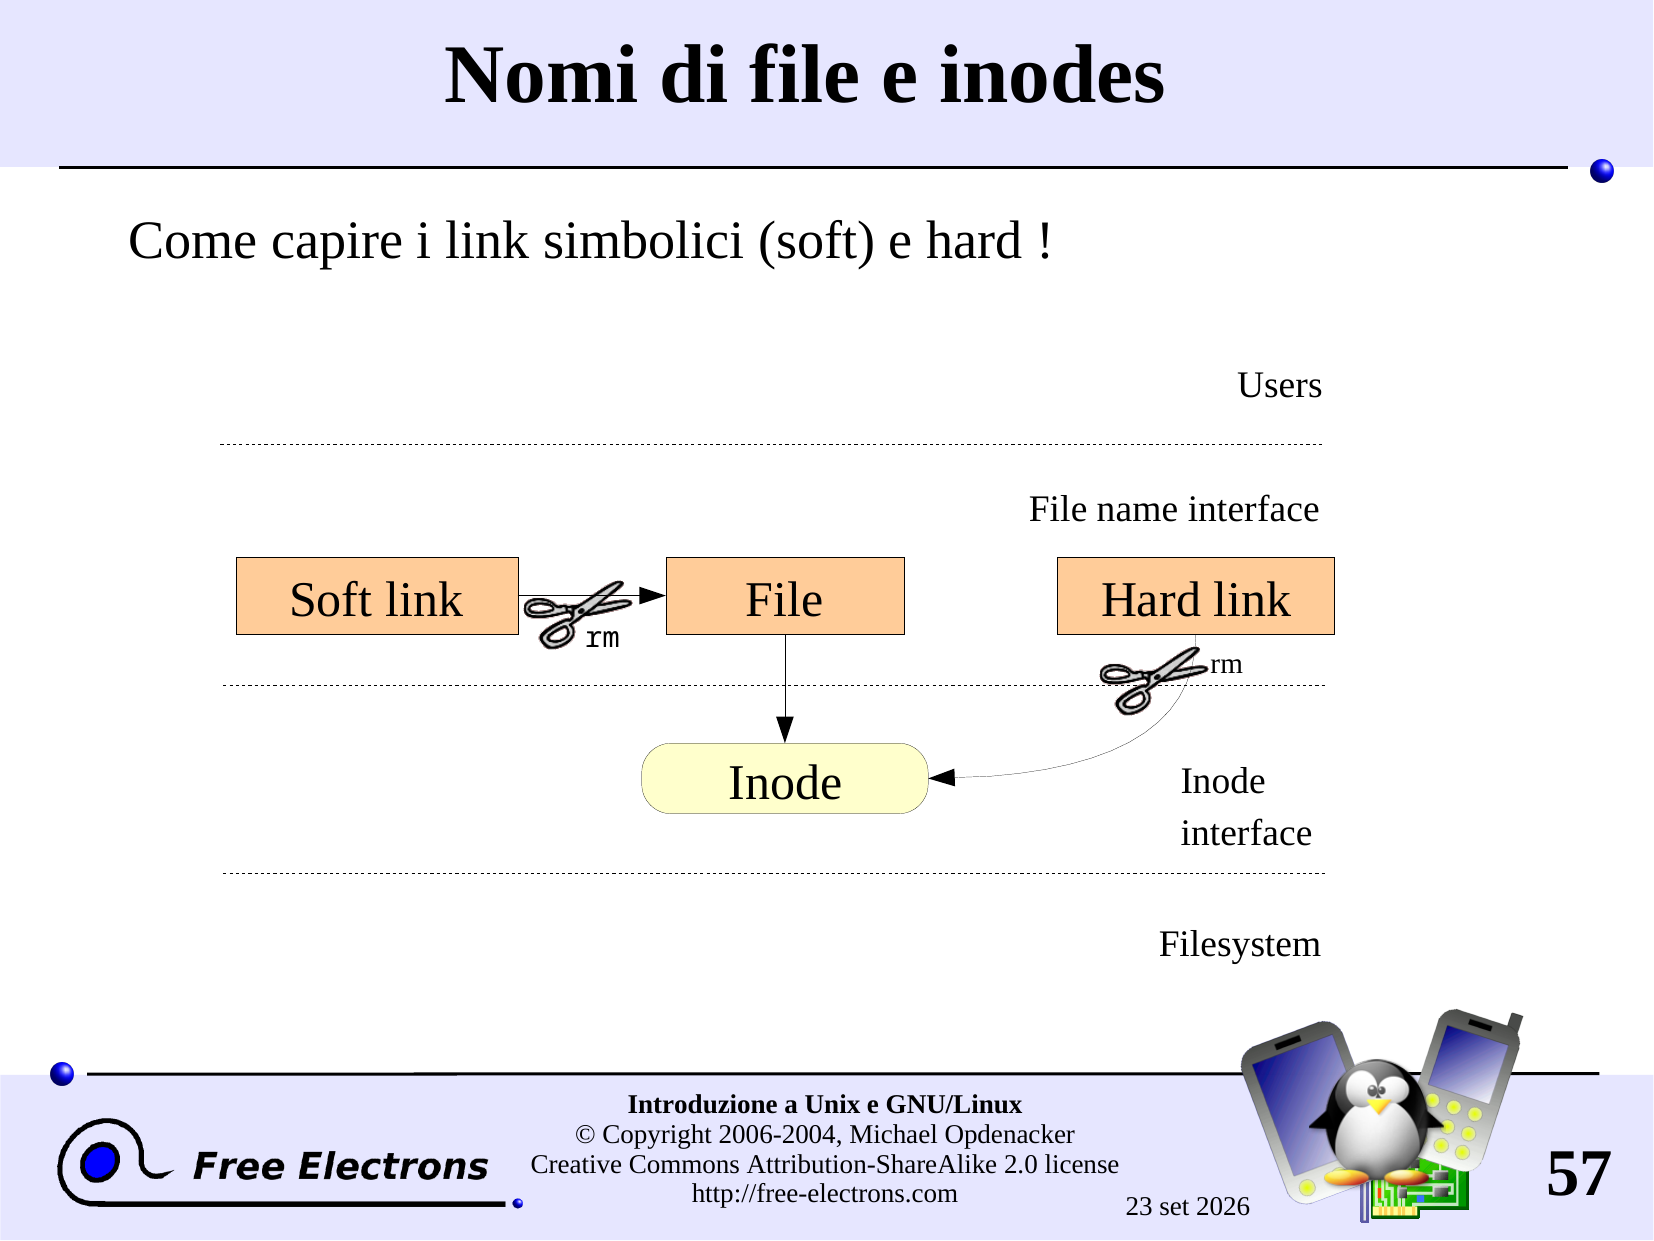

# Nomi di file e inodes
Come capire i link simbolici (soft) e hard !